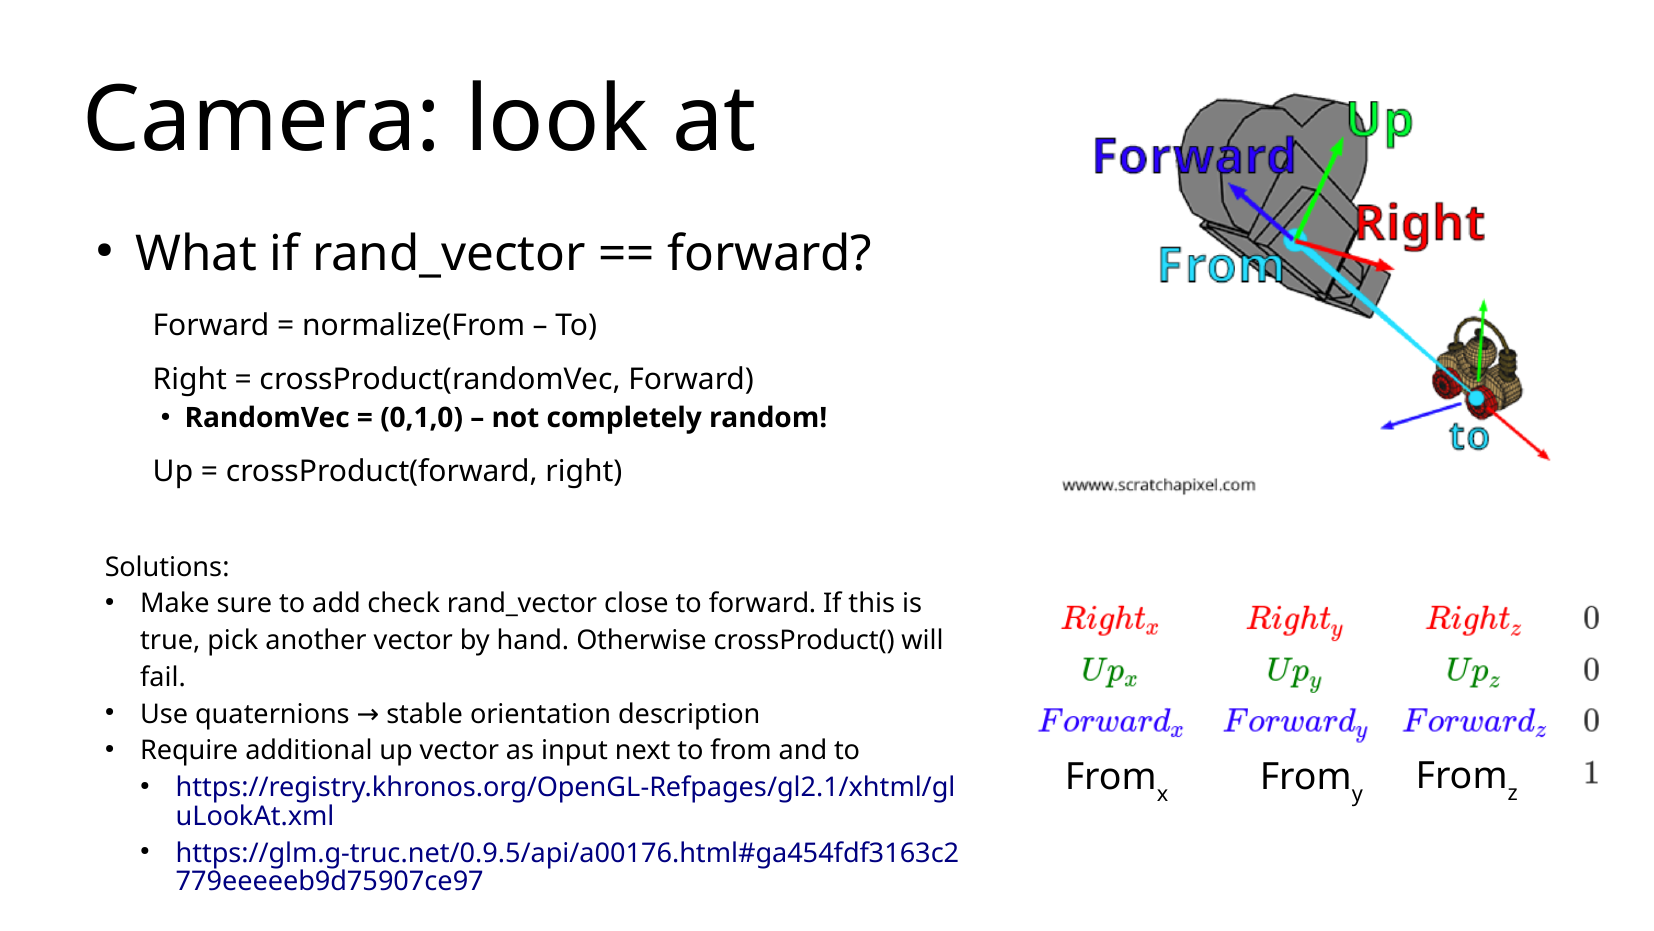

# Camera: look at
What if rand_vector == forward?
Forward = normalize(From – To)
Right = crossProduct(randomVec, Forward)
RandomVec = (0,1,0) – not completely random!
Up = crossProduct(forward, right)
Solutions:
Make sure to add check rand_vector close to forward. If this is true, pick another vector by hand. Otherwise crossProduct() will fail.
Use quaternions → stable orientation description
Require additional up vector as input next to from and to
https://registry.khronos.org/OpenGL-Refpages/gl2.1/xhtml/gluLookAt.xml
https://glm.g-truc.net/0.9.5/api/a00176.html#ga454fdf3163c2779eeeeeb9d75907ce97
Fromz
Fromx
Fromy